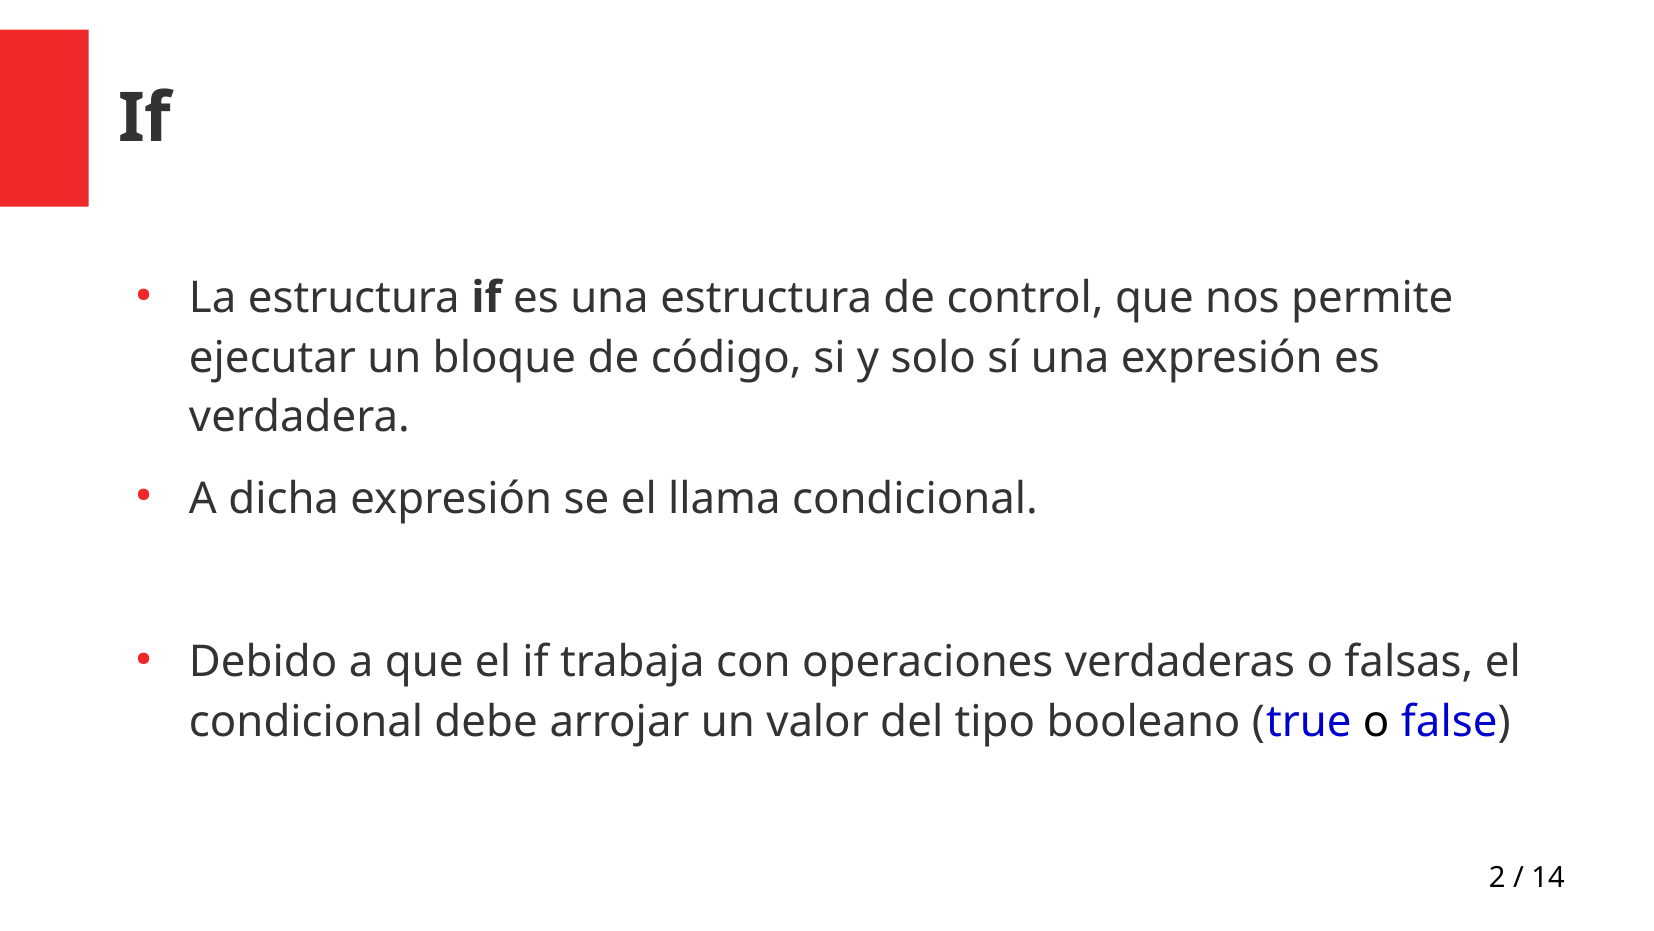

# If
La estructura if es una estructura de control, que nos permite ejecutar un bloque de código, si y solo sí una expresión es verdadera.
A dicha expresión se el llama condicional.
Debido a que el if trabaja con operaciones verdaderas o falsas, el condicional debe arrojar un valor del tipo booleano (true o false)
2